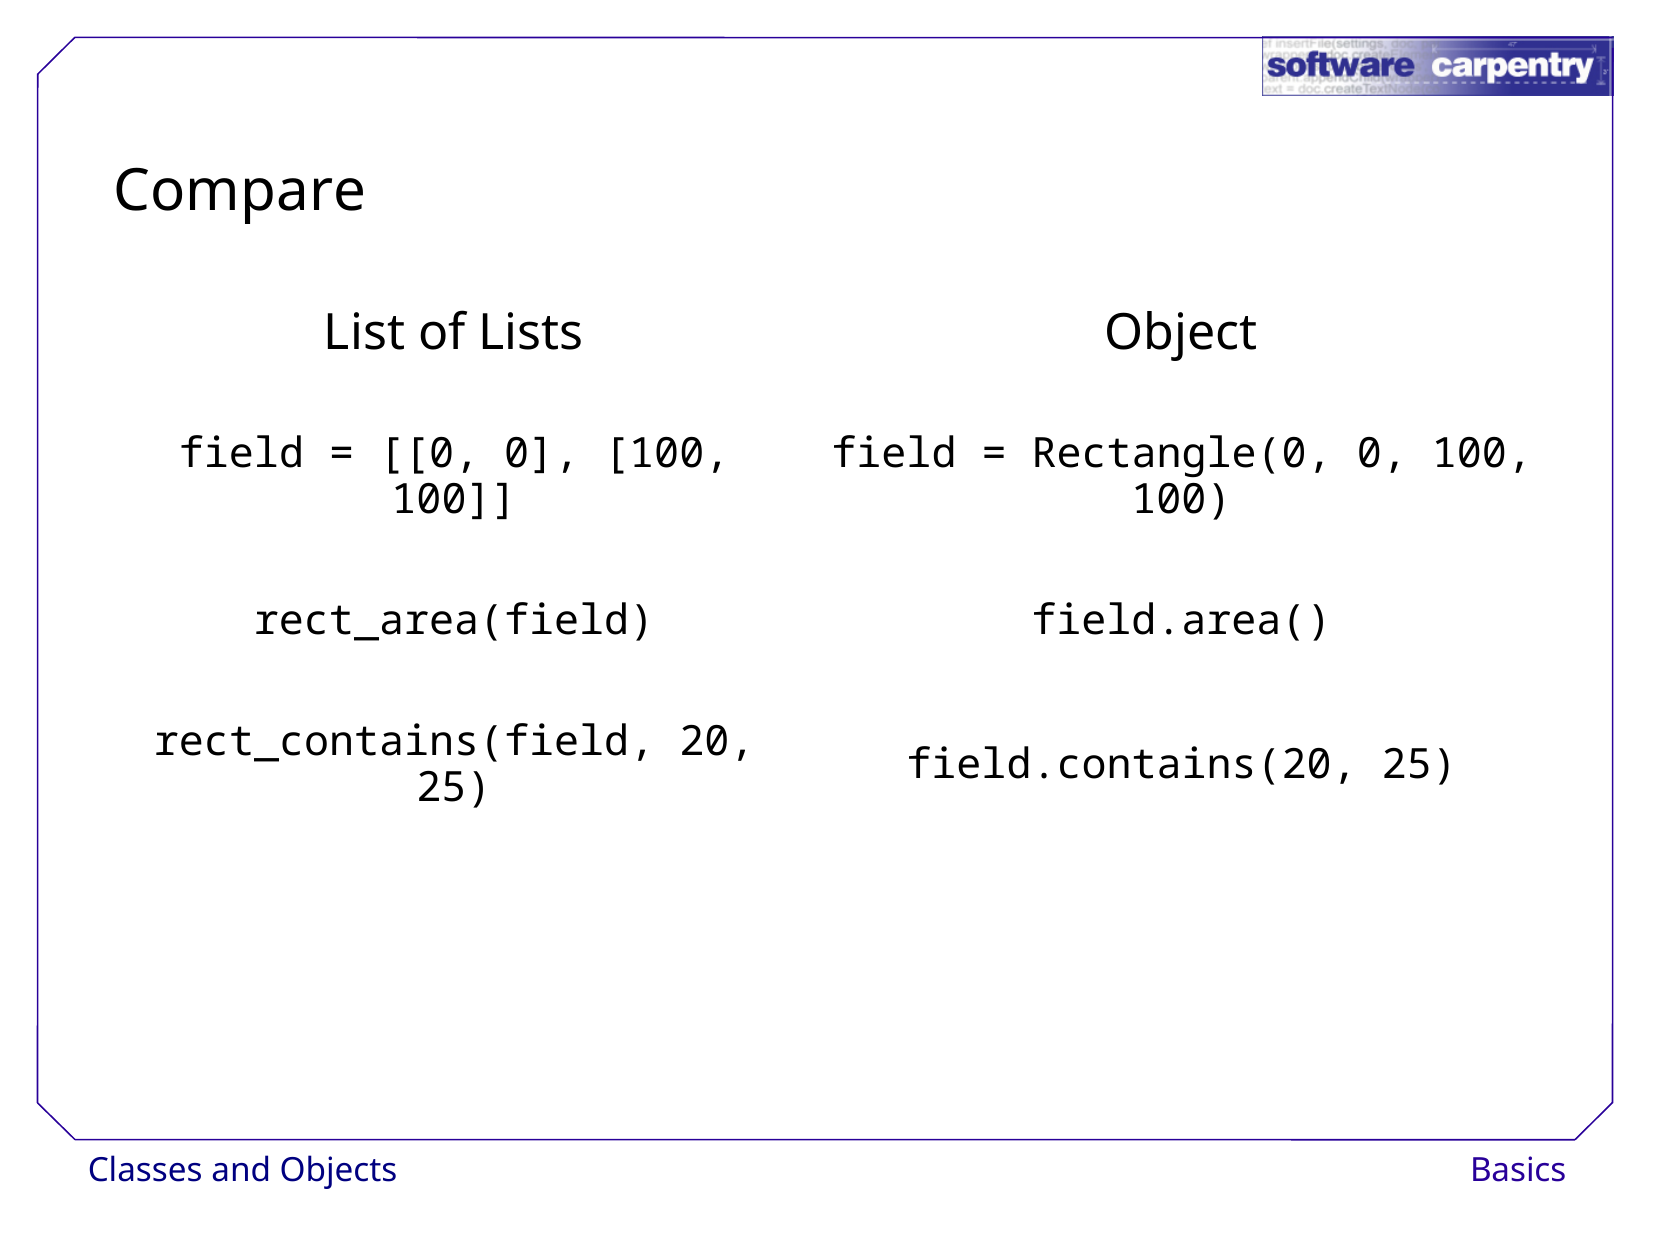

Compare
| List of Lists | Object |
| --- | --- |
| field = [[0, 0], [100, 100]] | field = Rectangle(0, 0, 100, 100) |
| rect\_area(field) | field.area() |
| rect\_contains(field, 20, 25) | field.contains(20, 25) |